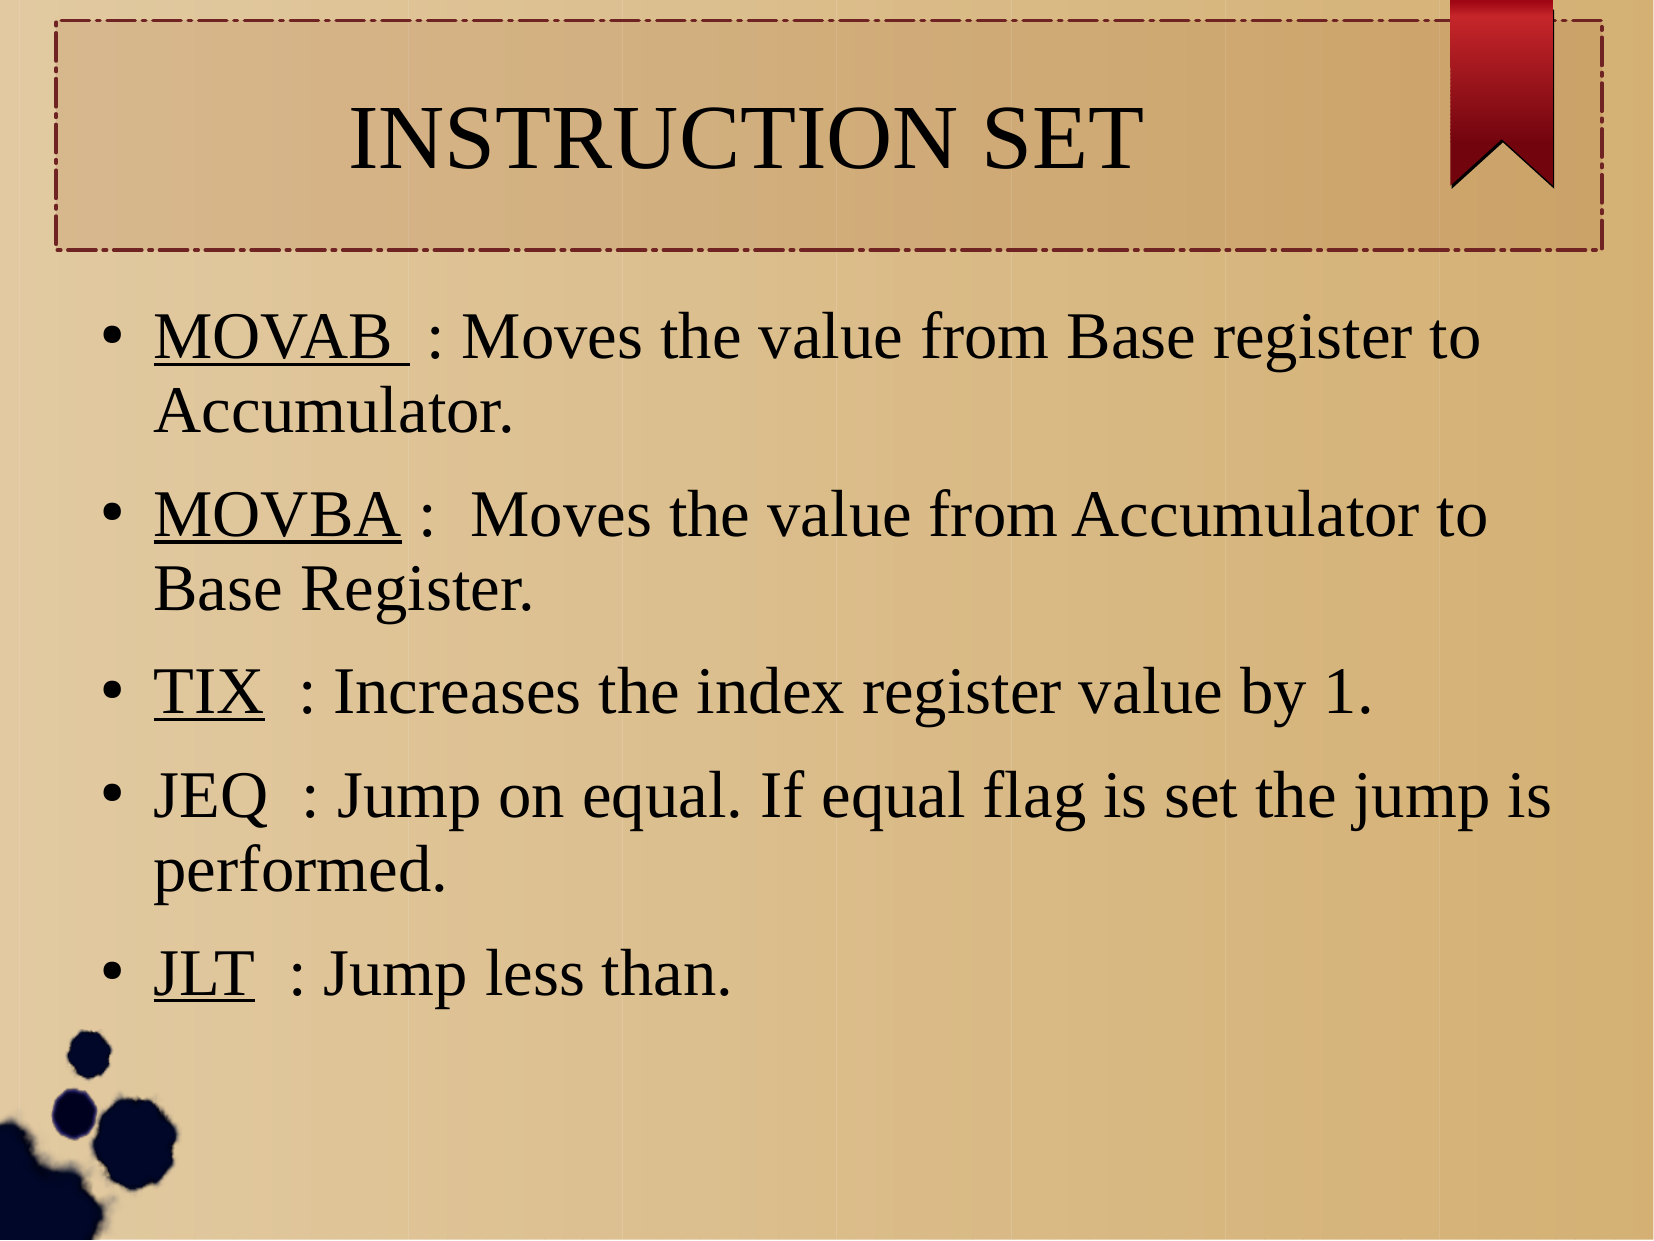

# INSTRUCTION SET
MOVAB : Moves the value from Base register to Accumulator.
MOVBA : Moves the value from Accumulator to Base Register.
TIX : Increases the index register value by 1.
JEQ : Jump on equal. If equal flag is set the jump is performed.
JLT : Jump less than.